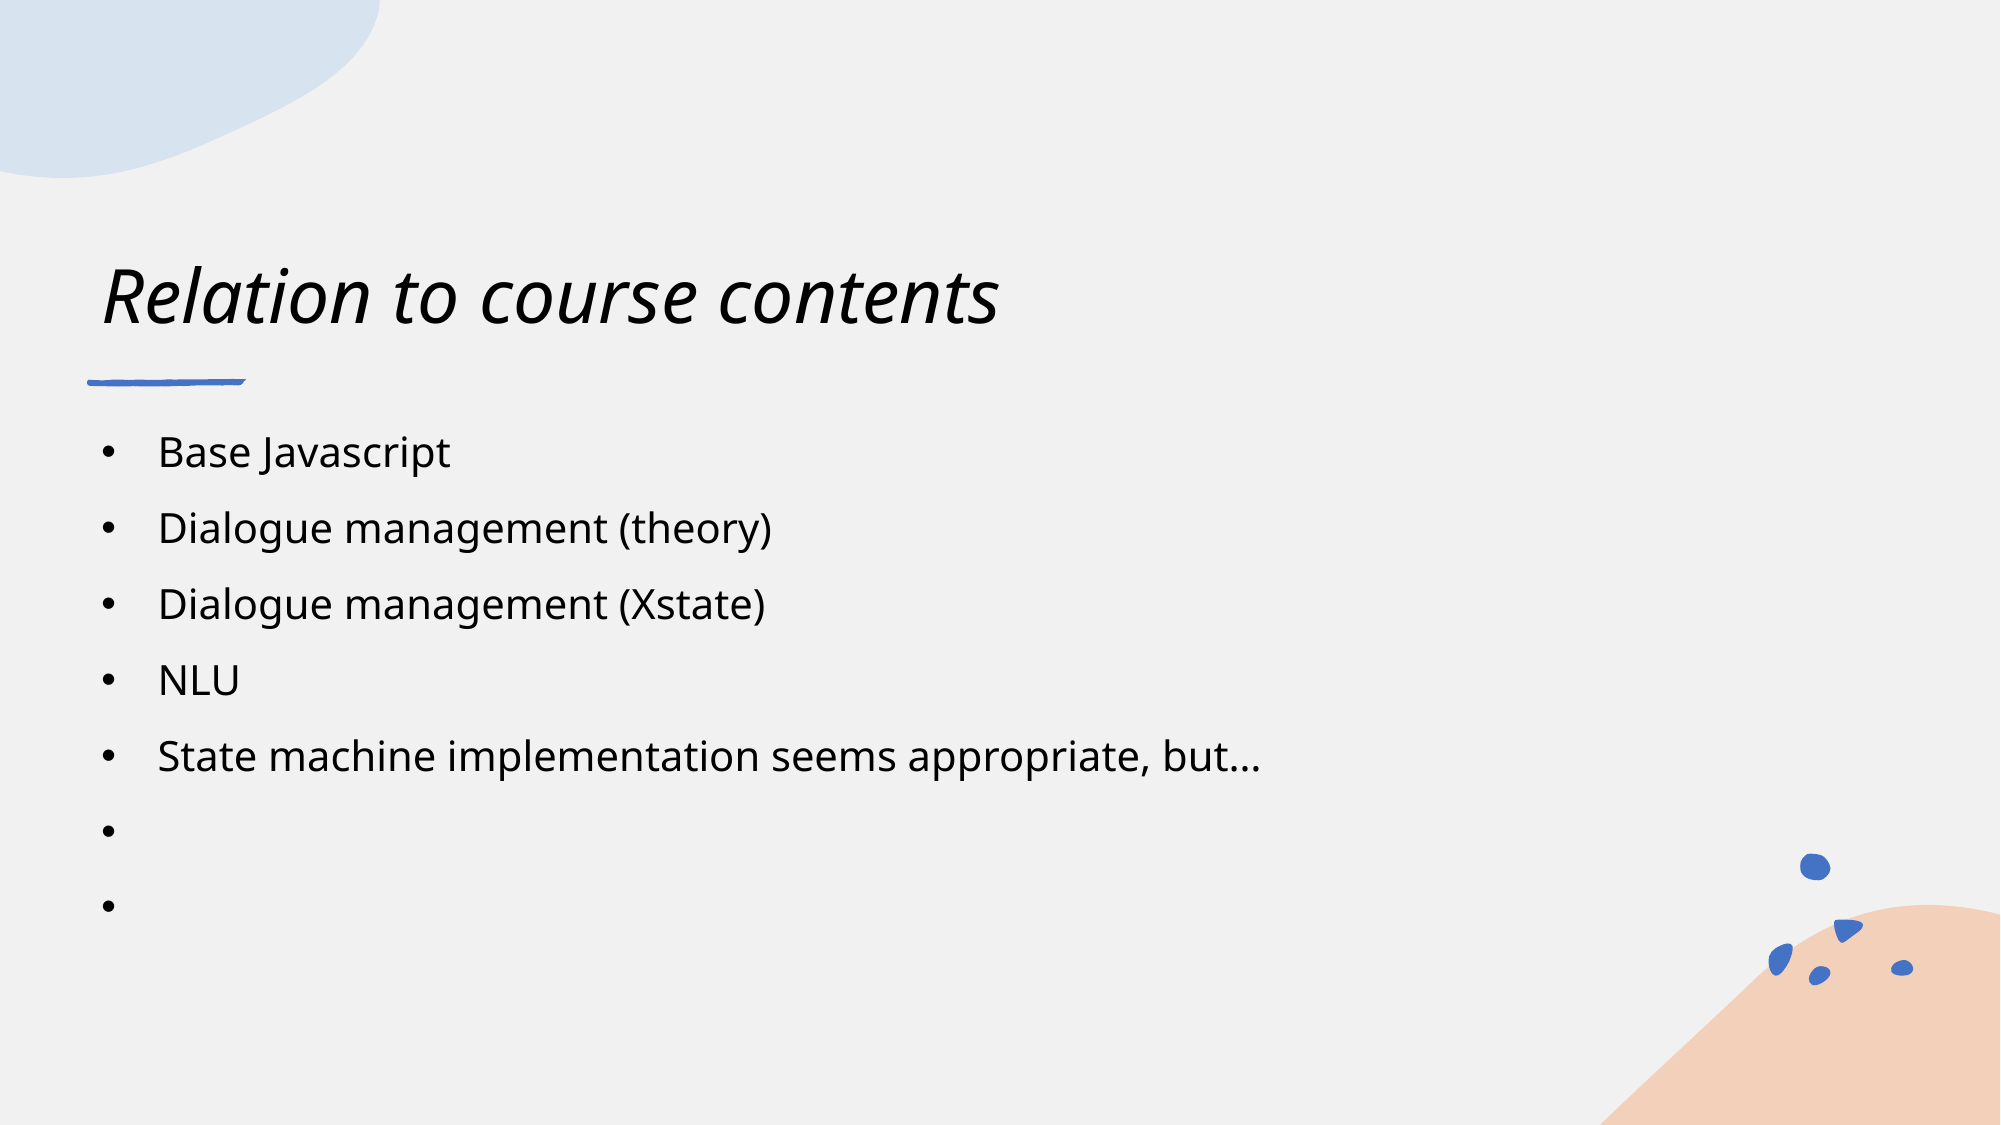

# Relation to course contents
Base Javascript
Dialogue management (theory)
Dialogue management (Xstate)
NLU
State machine implementation seems appropriate, but…